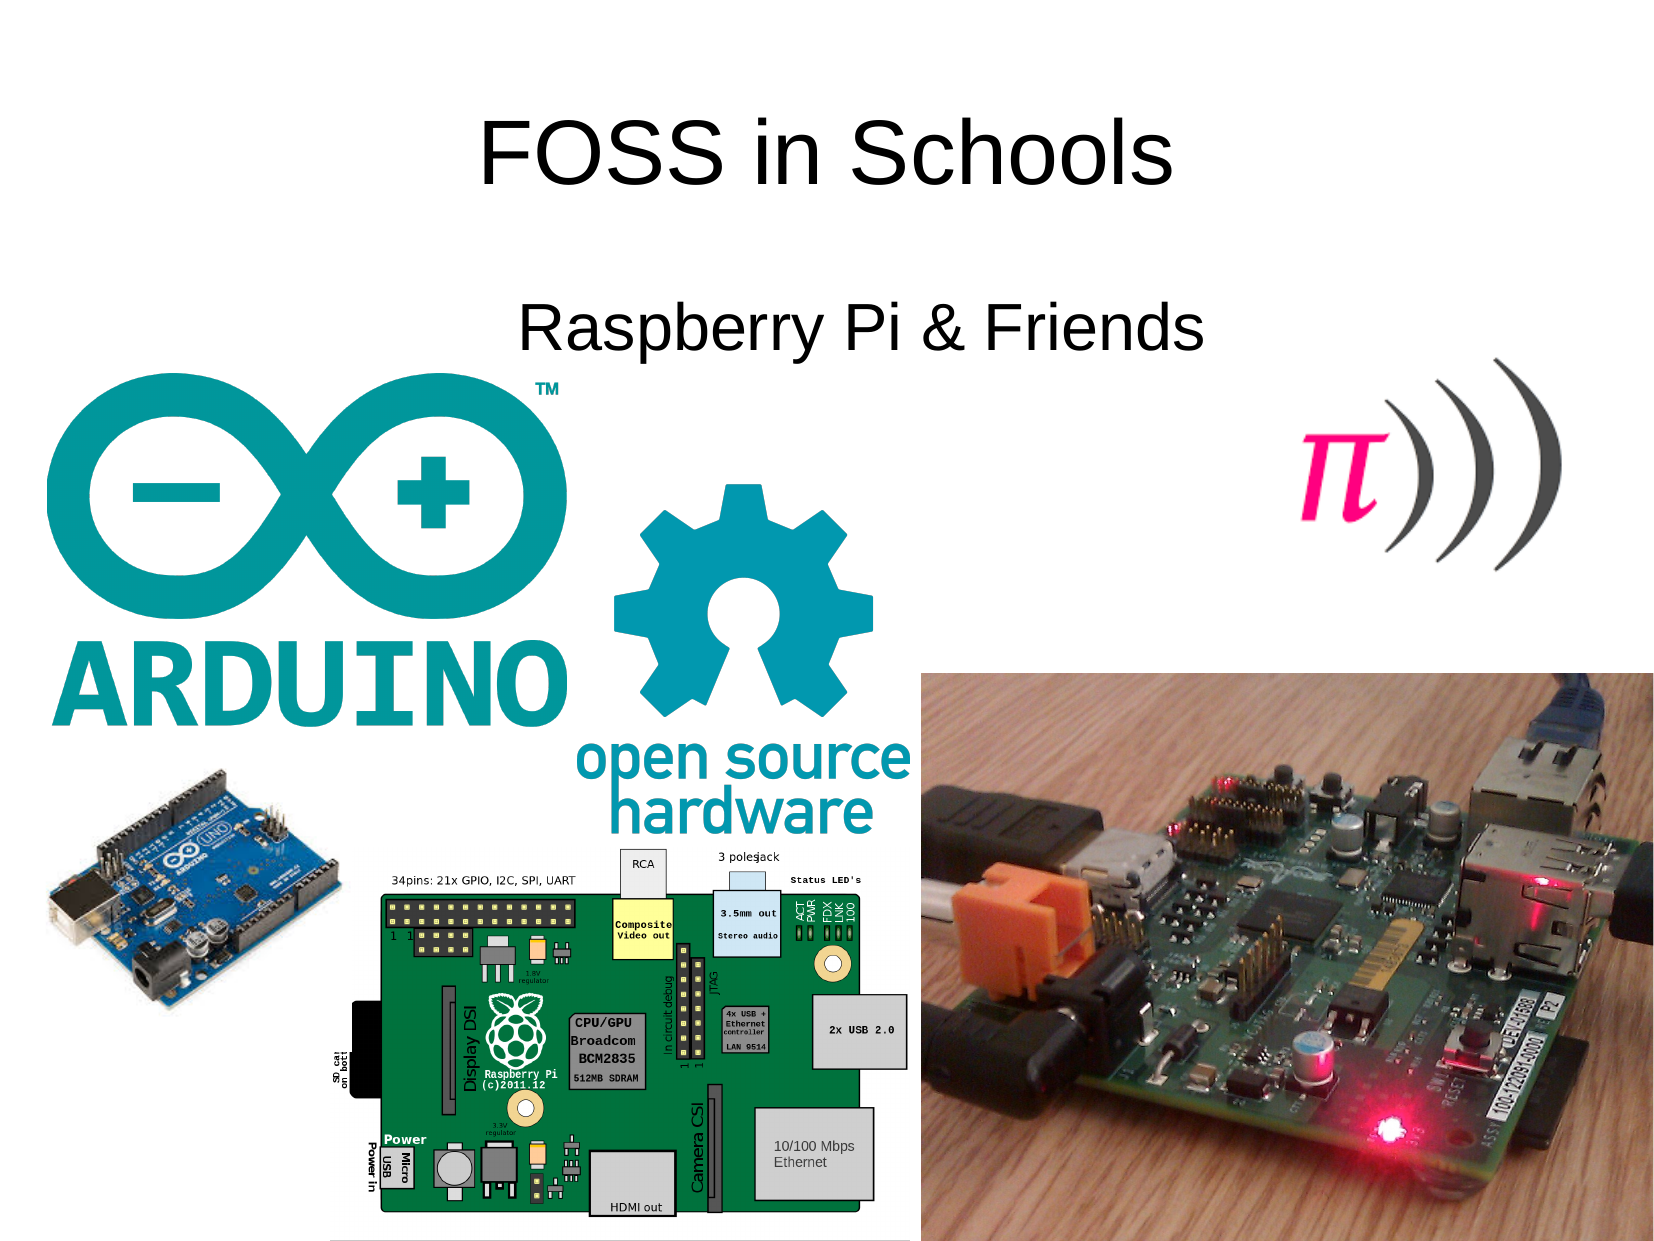

# FOSS in Schools
Raspberry Pi & Friends